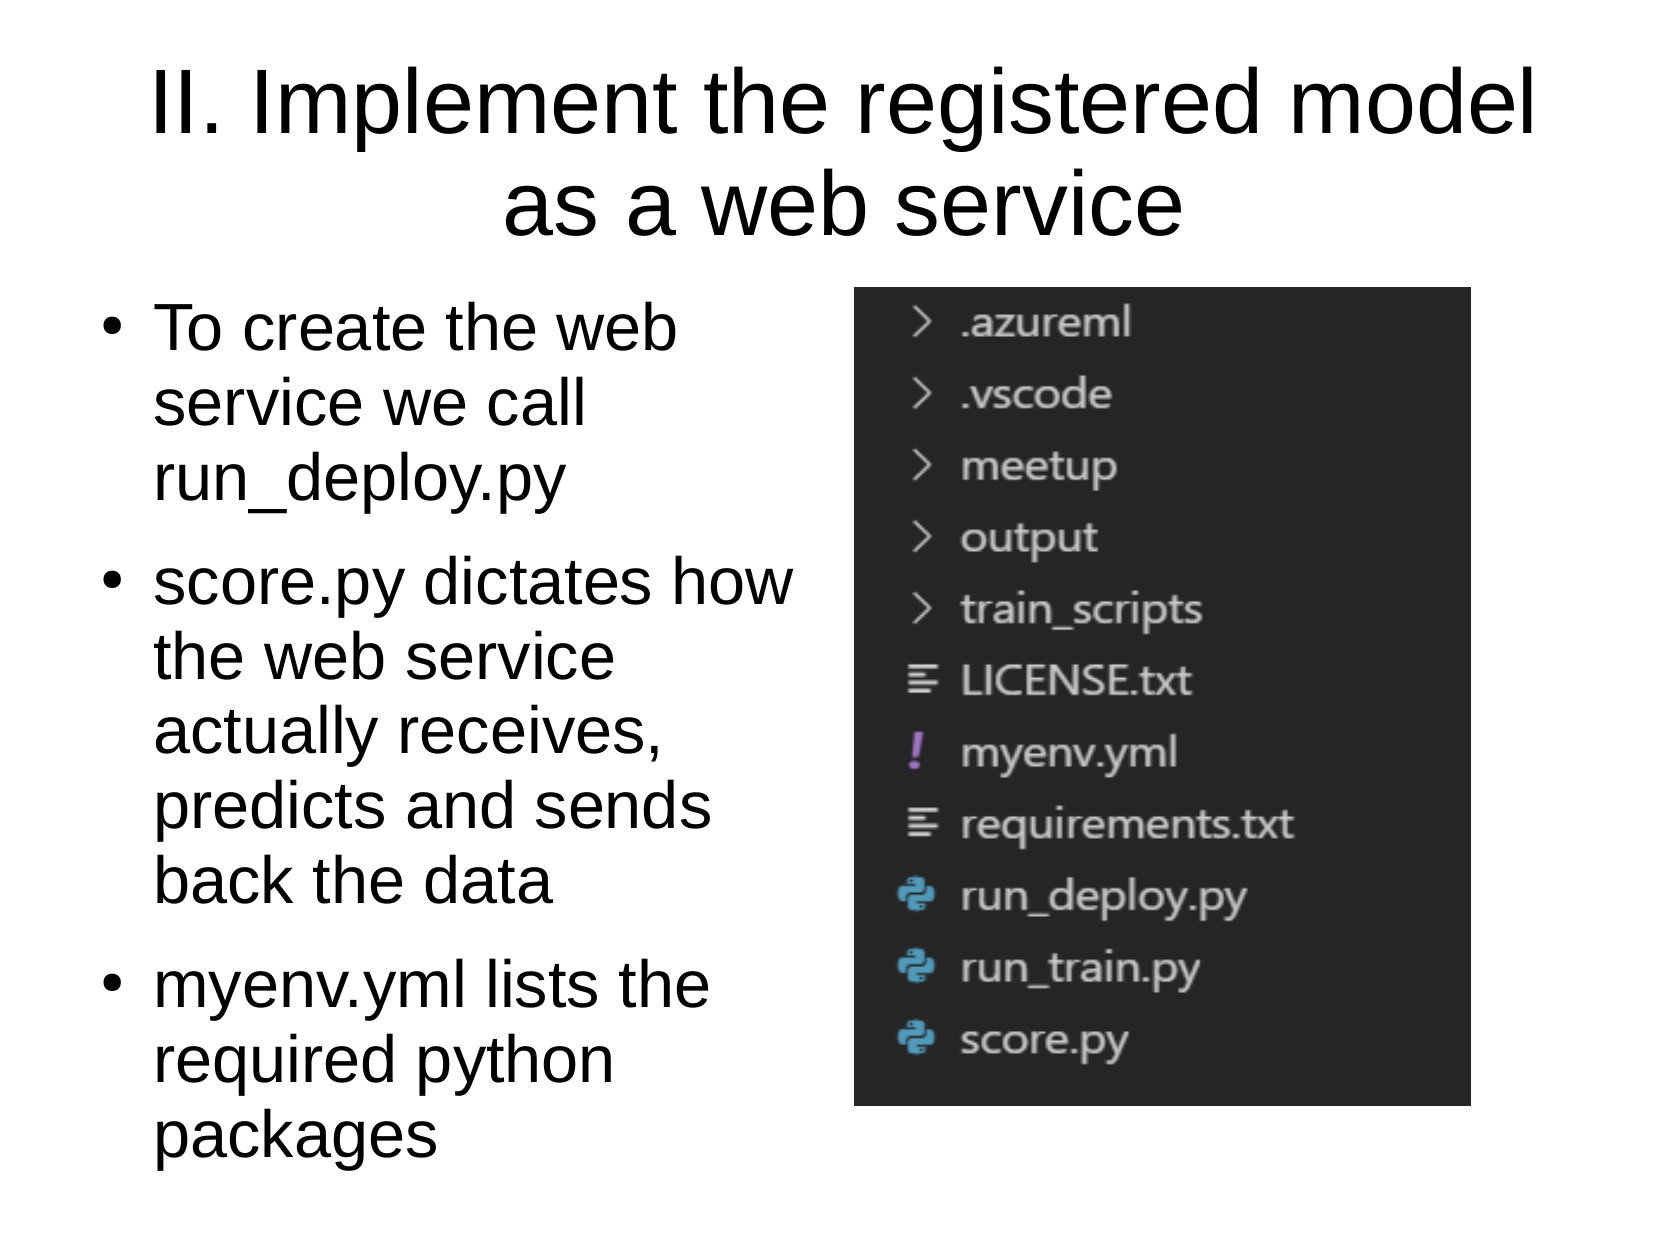

# II. Implement the registered model as a web service
To create the web service we call run_deploy.py
score.py dictates how the web service actually receives, predicts and sends back the data
myenv.yml lists the required python packages